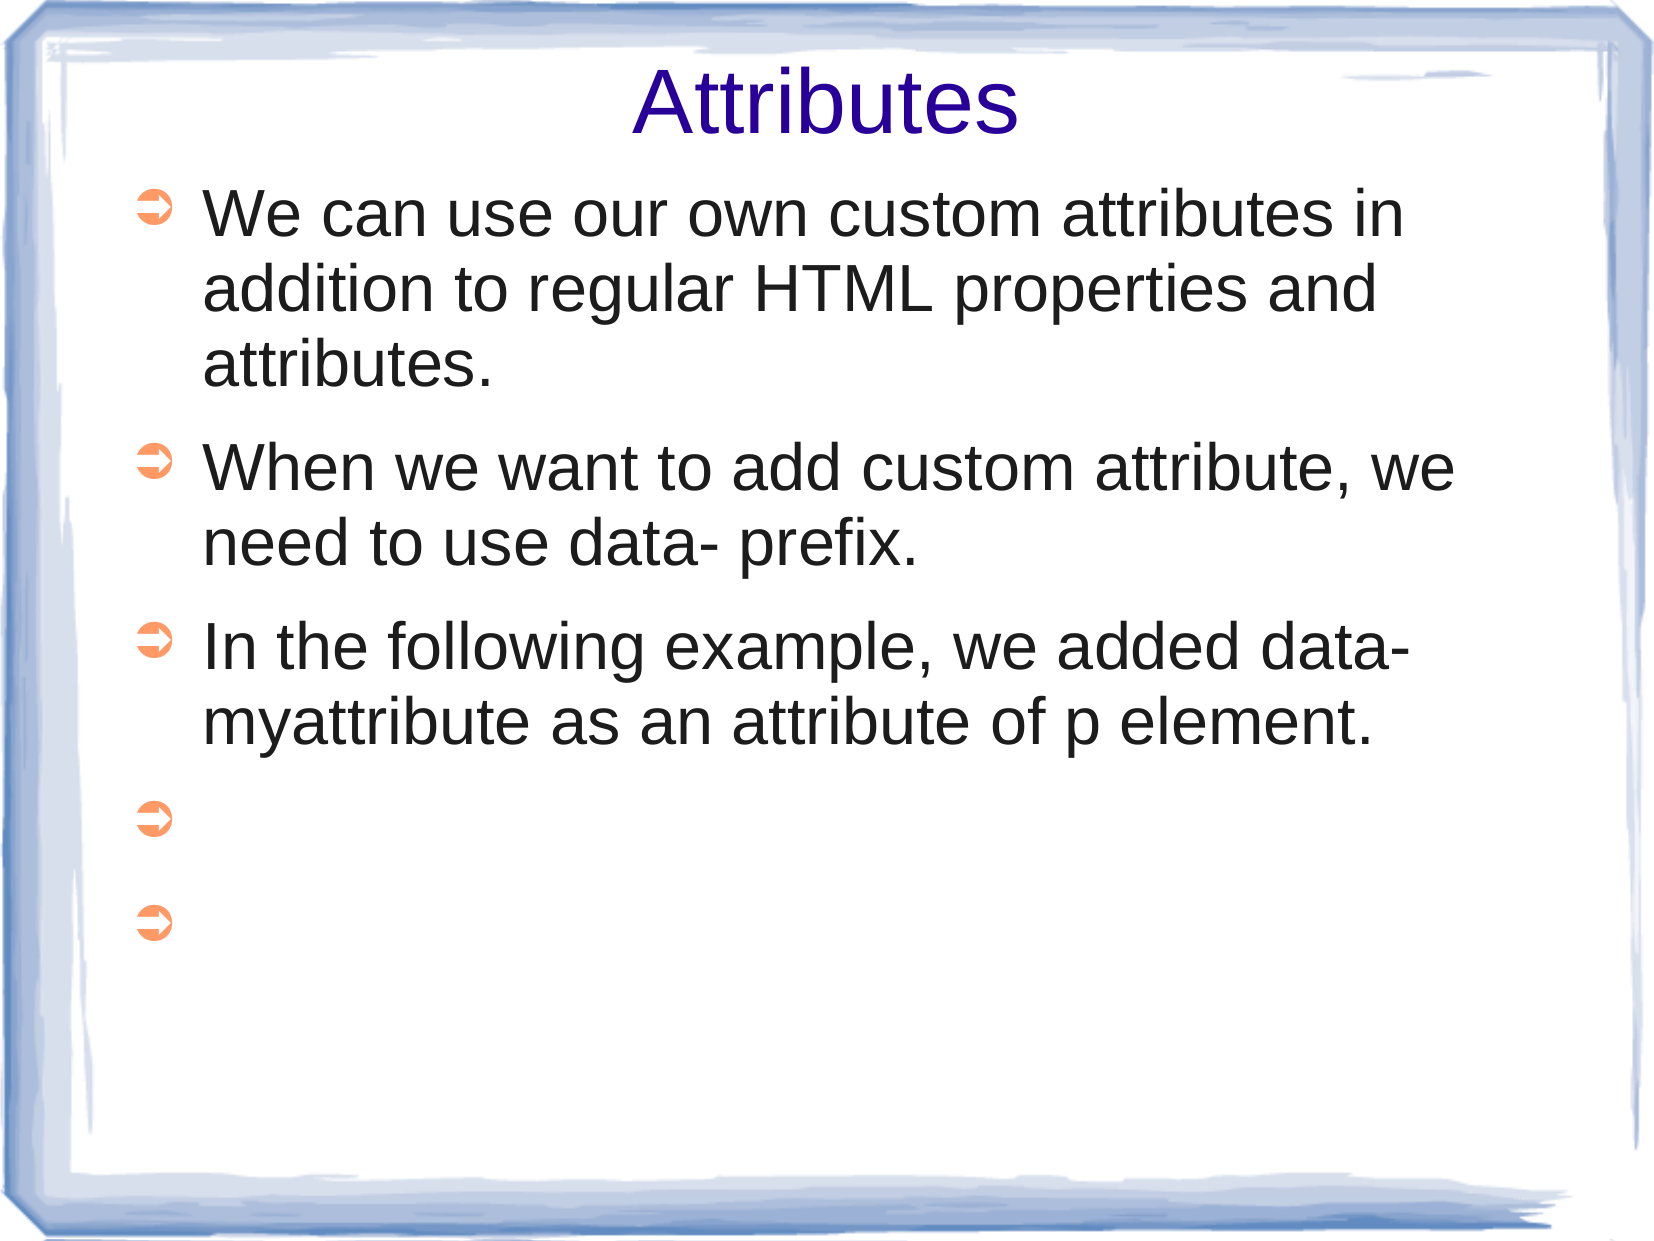

# Attributes
We can use our own custom attributes in addition to regular HTML properties and attributes.
When we want to add custom attribute, we need to use data- prefix.
In the following example, we added data-myattribute as an attribute of p element.